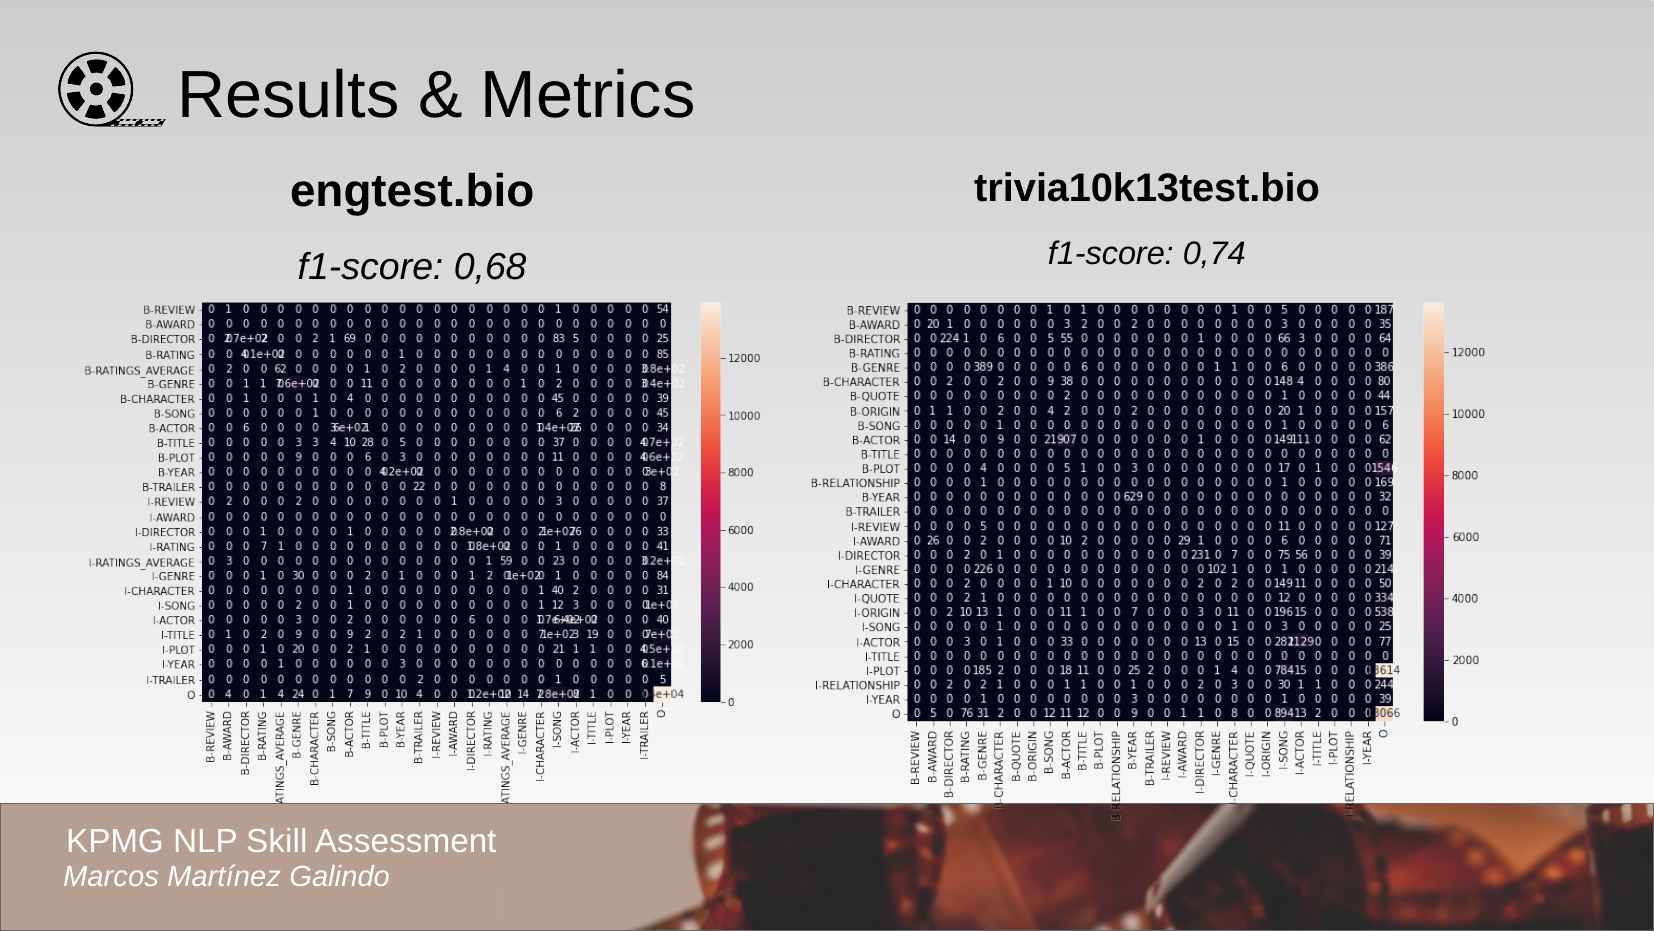

Results & Metrics
# engtest.bio
f1-score: 0,68
trivia10k13test.bio
f1-score: 0,74
 KPMG NLP Skill Assessment
 Marcos Martínez Galindo